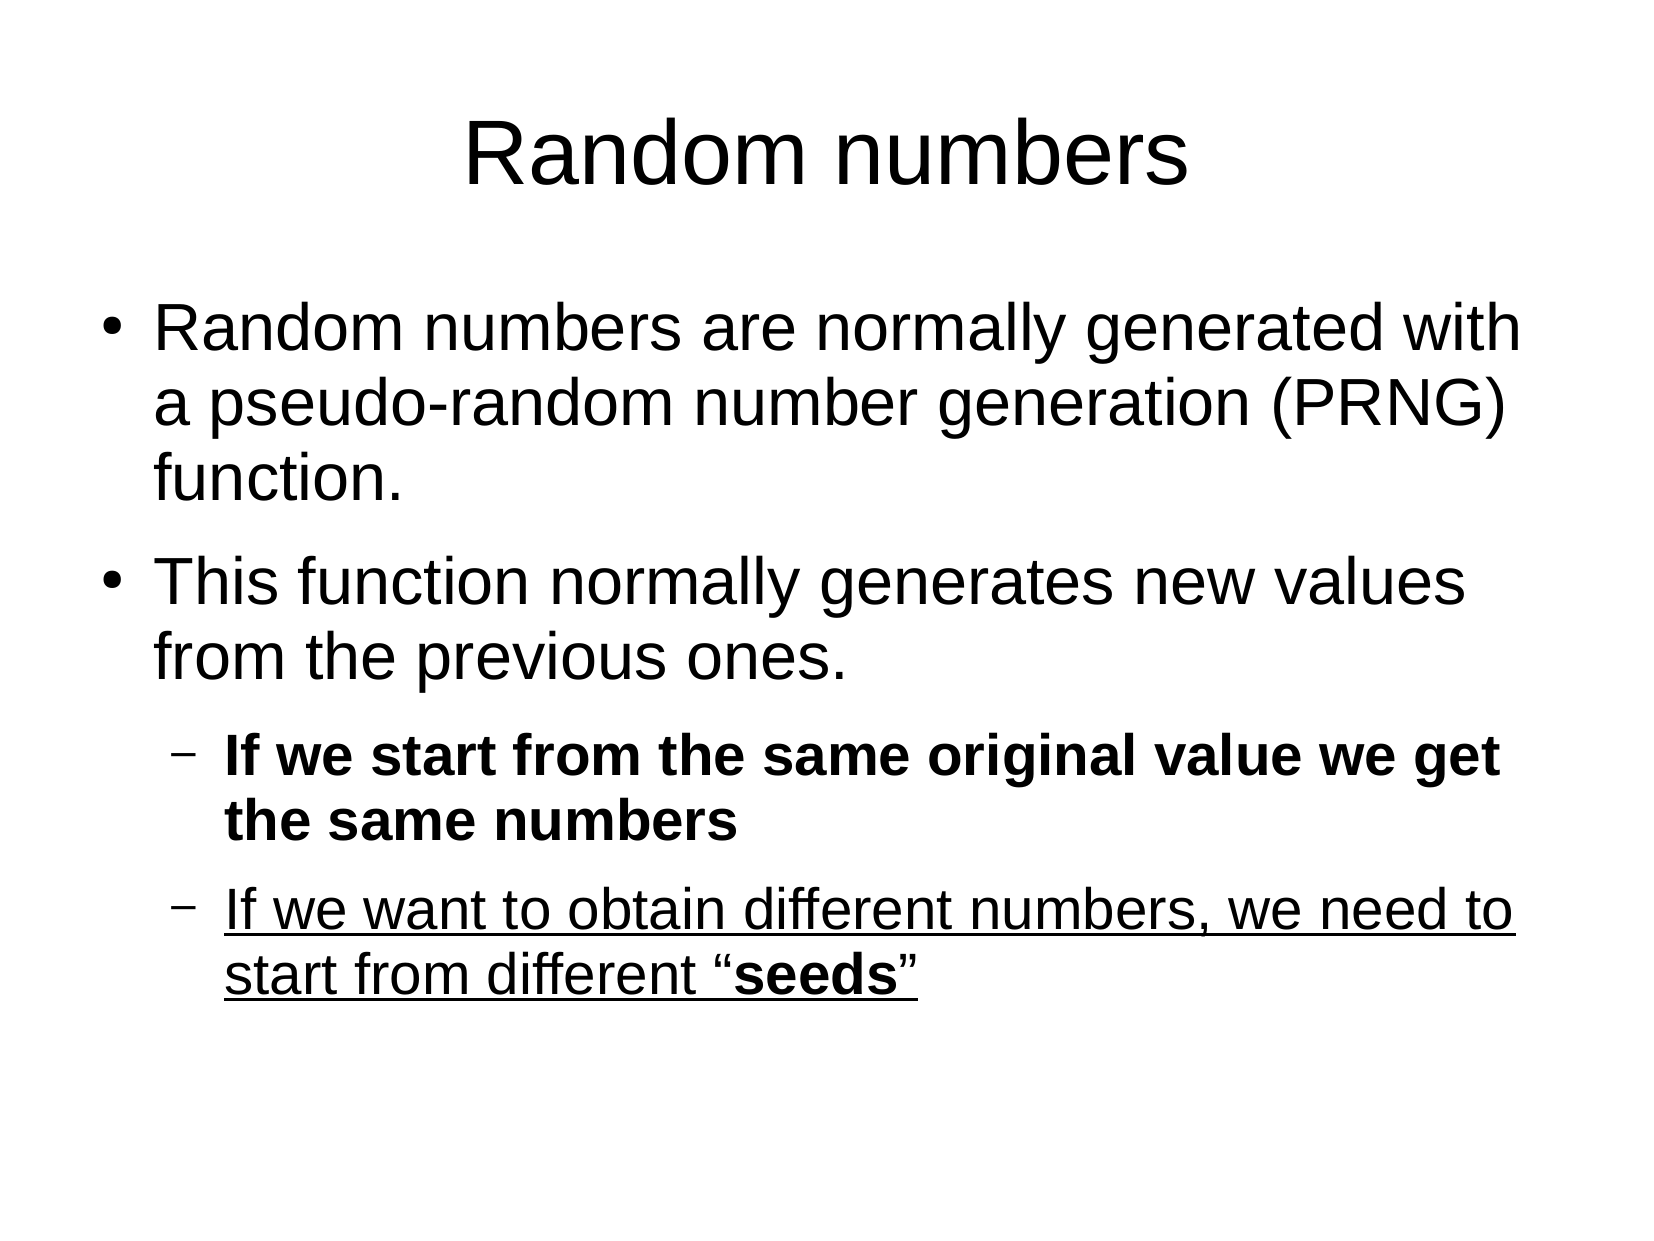

# Random numbers
Random numbers are normally generated with a pseudo-random number generation (PRNG) function.
This function normally generates new values from the previous ones.
If we start from the same original value we get the same numbers
If we want to obtain different numbers, we need to start from different “seeds”